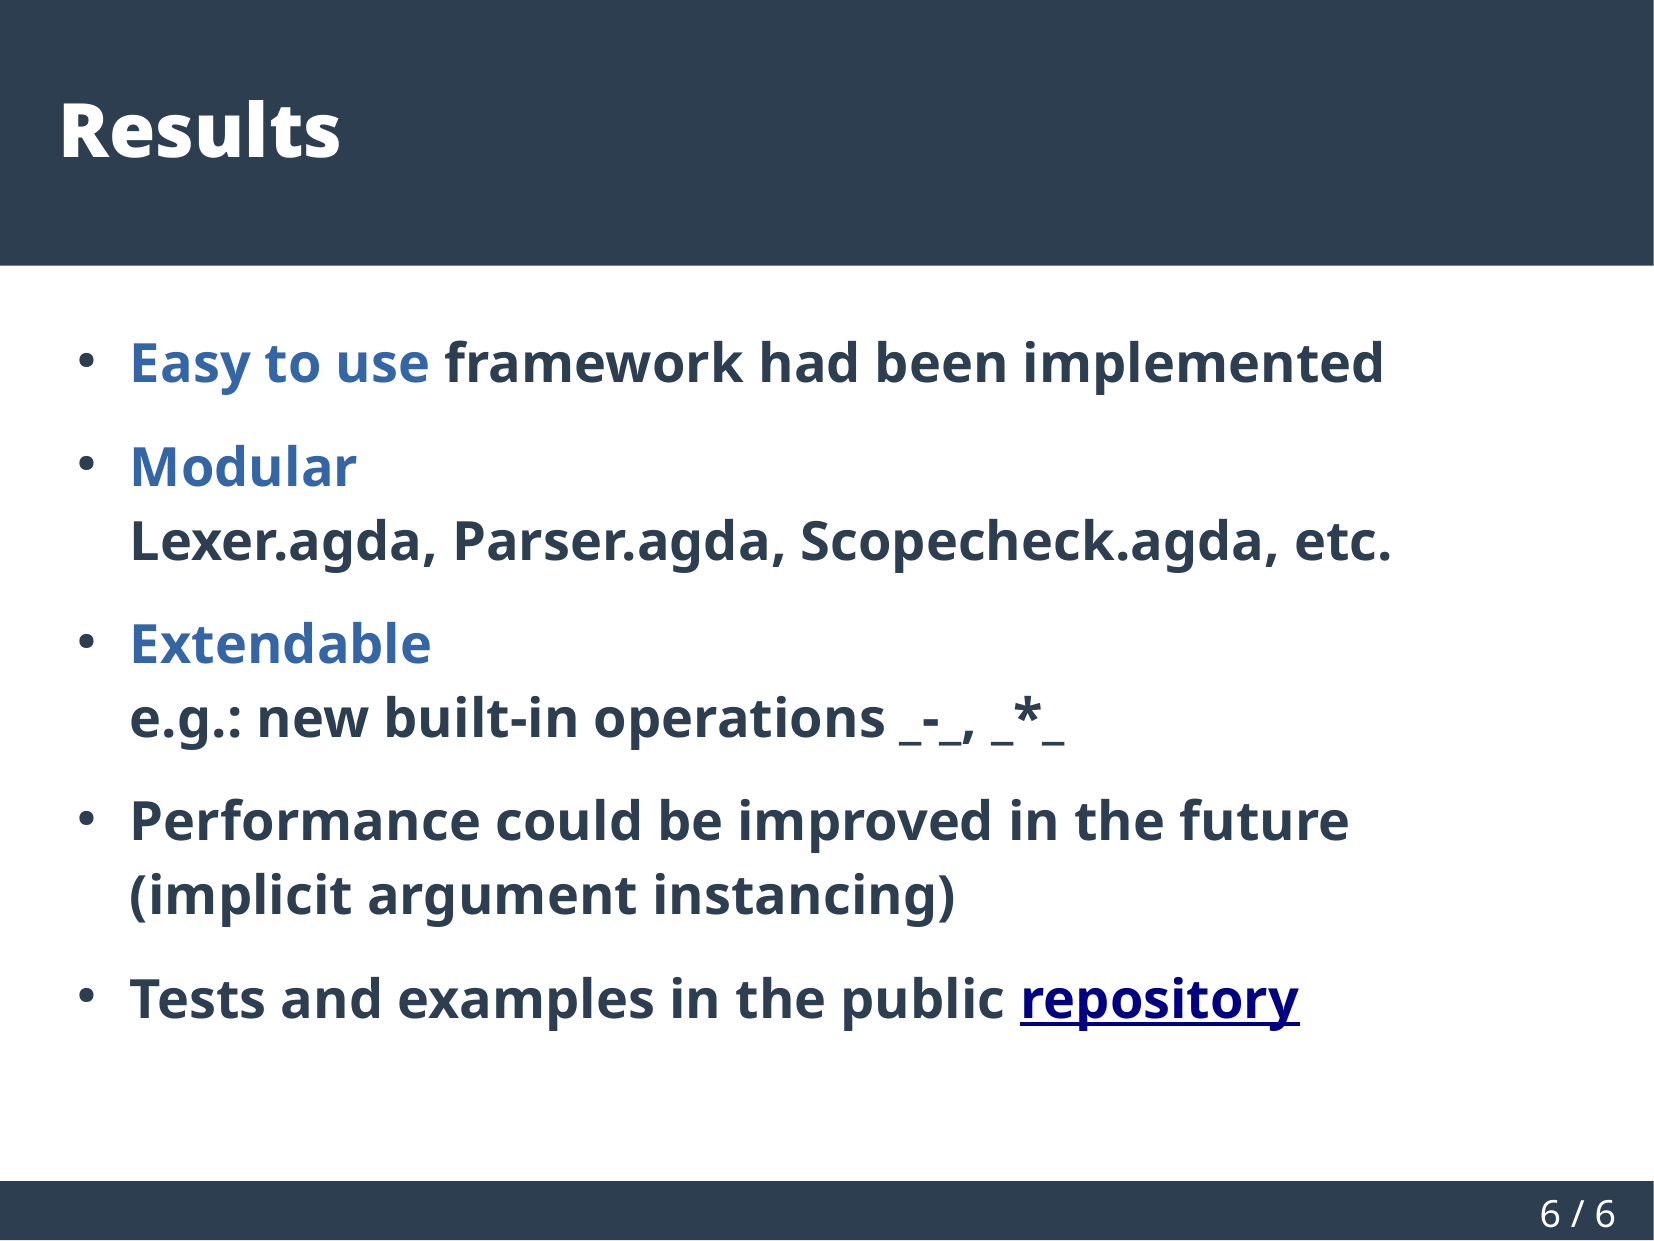

# Results
Easy to use framework had been implemented
Modular
Lexer.agda, Parser.agda, Scopecheck.agda, etc.
Extendable
e.g.: new built-in operations _-_, _*_
Performance could be improved in the future
(implicit argument instancing)
Tests and examples in the public repository